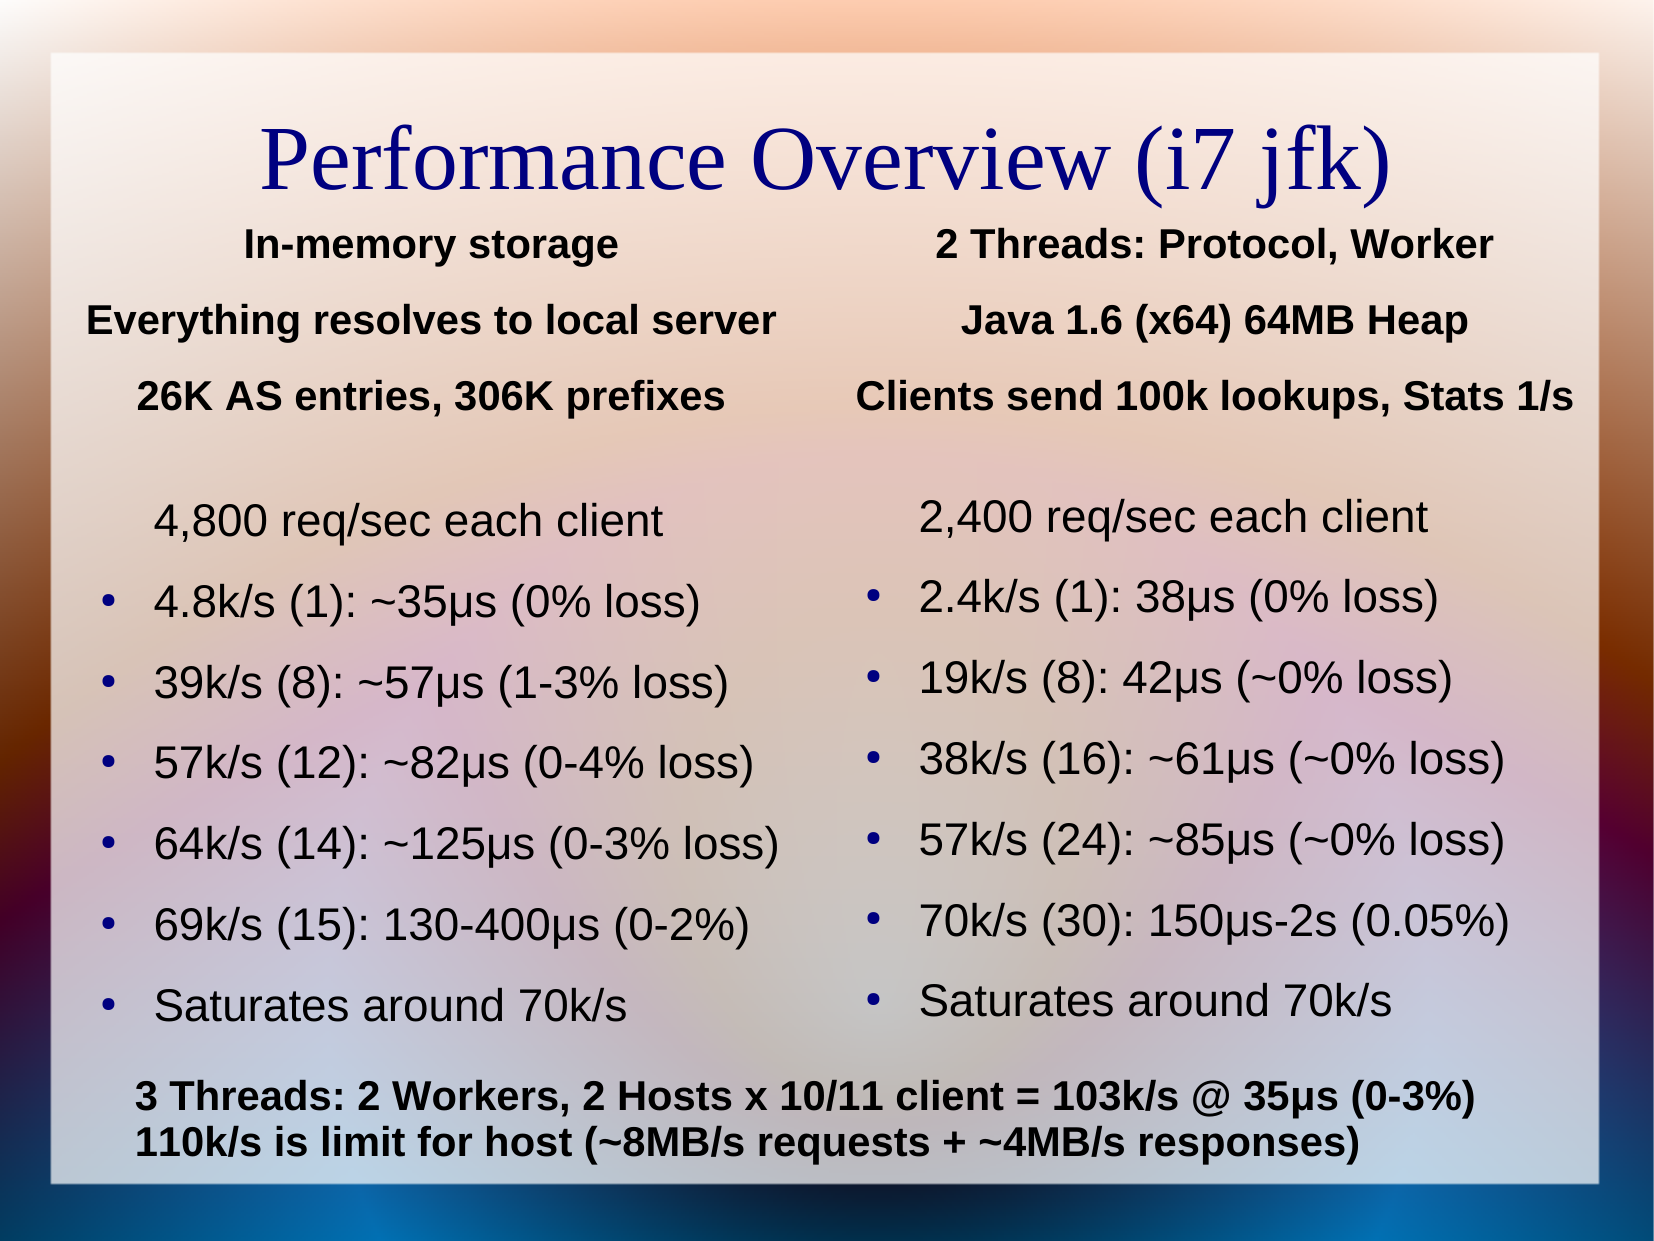

# Performance Overview (i7 jfk)
In-memory storage
Everything resolves to local server
26K AS entries, 306K prefixes
2 Threads: Protocol, Worker
Java 1.6 (x64) 64MB Heap
Clients send 100k lookups, Stats 1/s
2,400 req/sec each client
2.4k/s (1): 38μs (0% loss)
19k/s (8): 42μs (~0% loss)
38k/s (16): ~61μs (~0% loss)
57k/s (24): ~85μs (~0% loss)
70k/s (30): 150μs-2s (0.05%)
Saturates around 70k/s
4,800 req/sec each client
4.8k/s (1): ~35μs (0% loss)
39k/s (8): ~57μs (1-3% loss)
57k/s (12): ~82μs (0-4% loss)
64k/s (14): ~125μs (0-3% loss)
69k/s (15): 130-400μs (0-2%)
Saturates around 70k/s
3 Threads: 2 Workers, 2 Hosts x 10/11 client = 103k/s @ 35μs (0-3%)
110k/s is limit for host (~8MB/s requests + ~4MB/s responses)